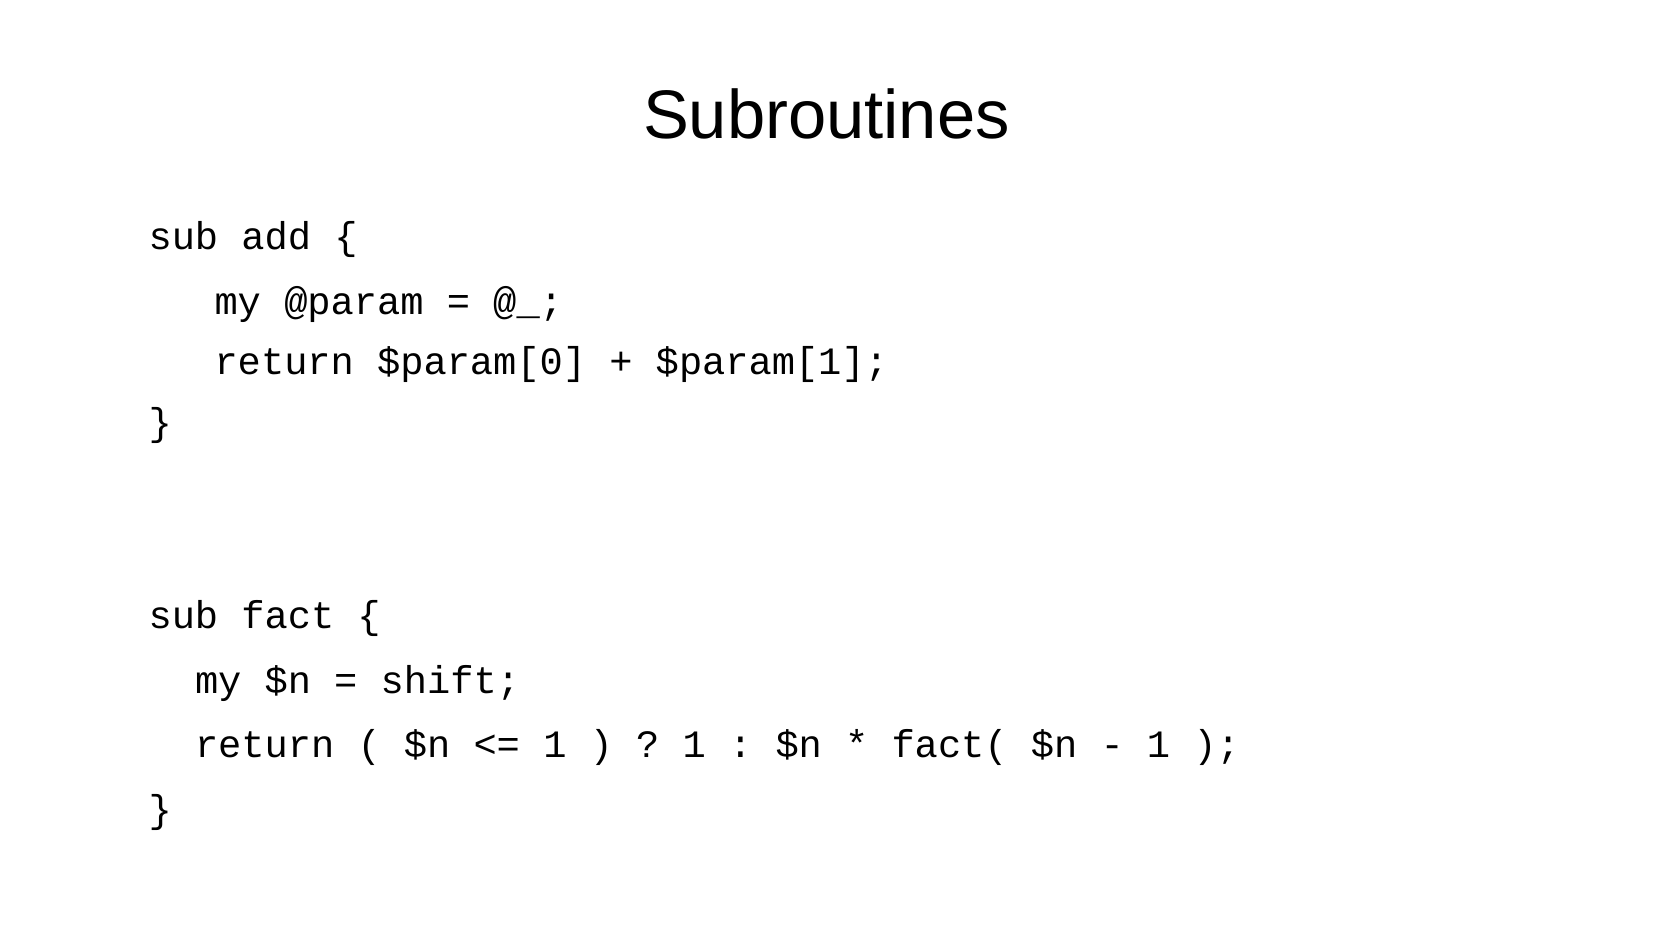

# Subroutines
sub add {
my @param = @_;
return $param[0] + $param[1];
}
sub fact {
 my $n = shift;
 return ( $n <= 1 ) ? 1 : $n * fact( $n - 1 );
}